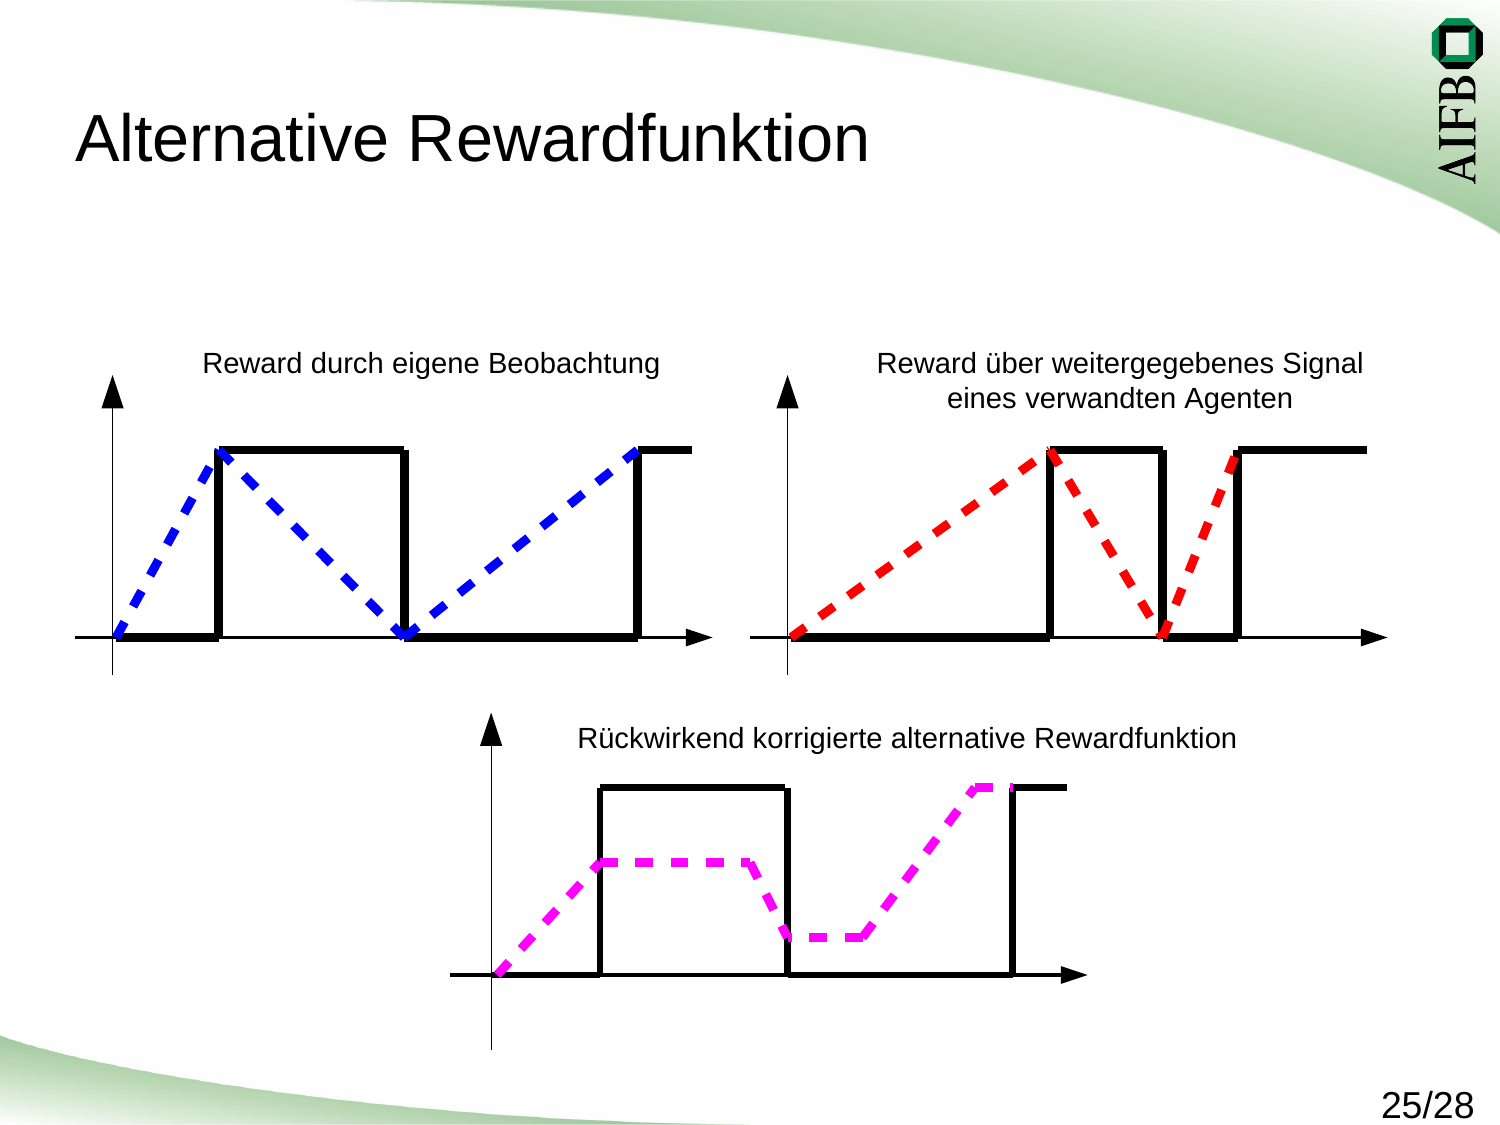

# Alternative Rewardfunktion
Reward durch eigene Beobachtung
Reward über weitergegebenes Signal
eines verwandten Agenten
Rückwirkend korrigierte alternative Rewardfunktion
25